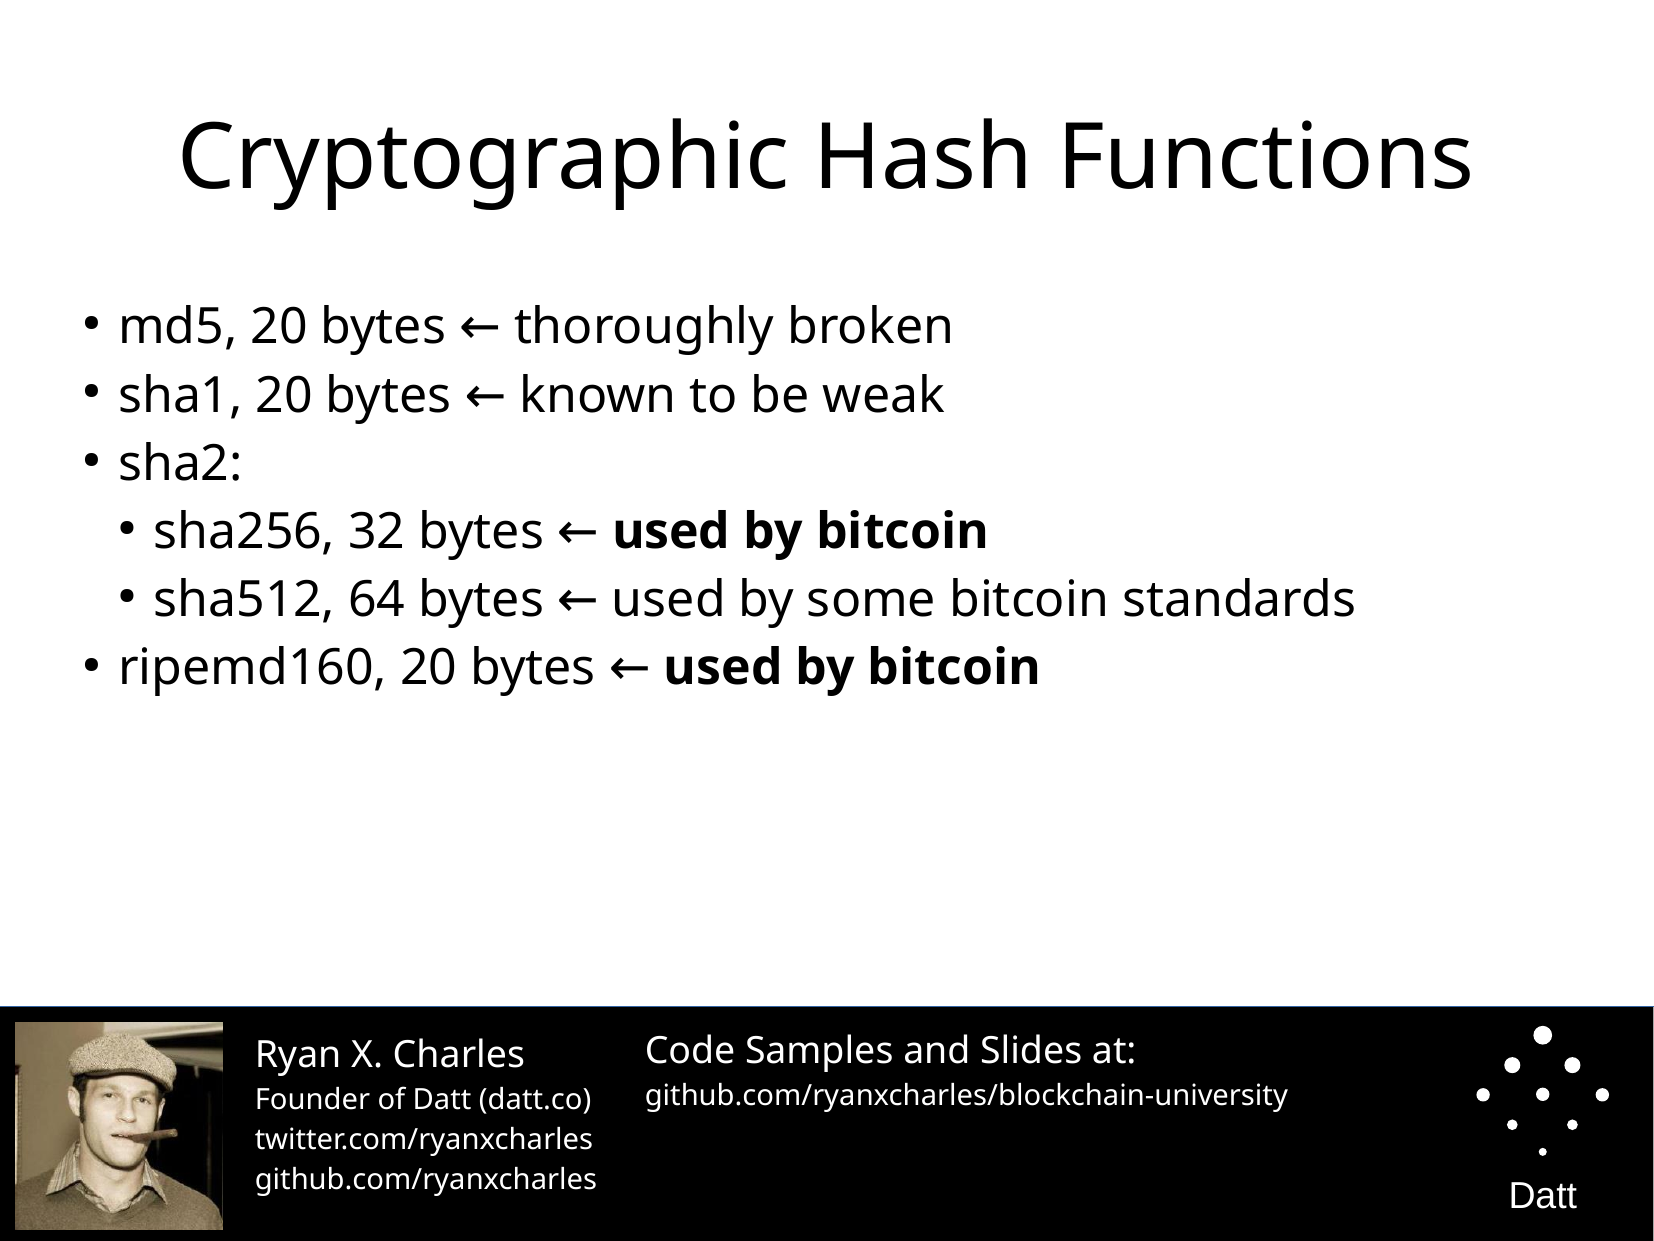

# Cryptographic Hash Functions
md5, 20 bytes ← thoroughly broken
sha1, 20 bytes ← known to be weak
sha2:
sha256, 32 bytes ← used by bitcoin
sha512, 64 bytes ← used by some bitcoin standards
ripemd160, 20 bytes ← used by bitcoin
Code Samples and Slides at:
github.com/ryanxcharles/blockchain-university
Ryan X. Charles
Founder of Datt (datt.co)
twitter.com/ryanxcharles
github.com/ryanxcharles
Datt